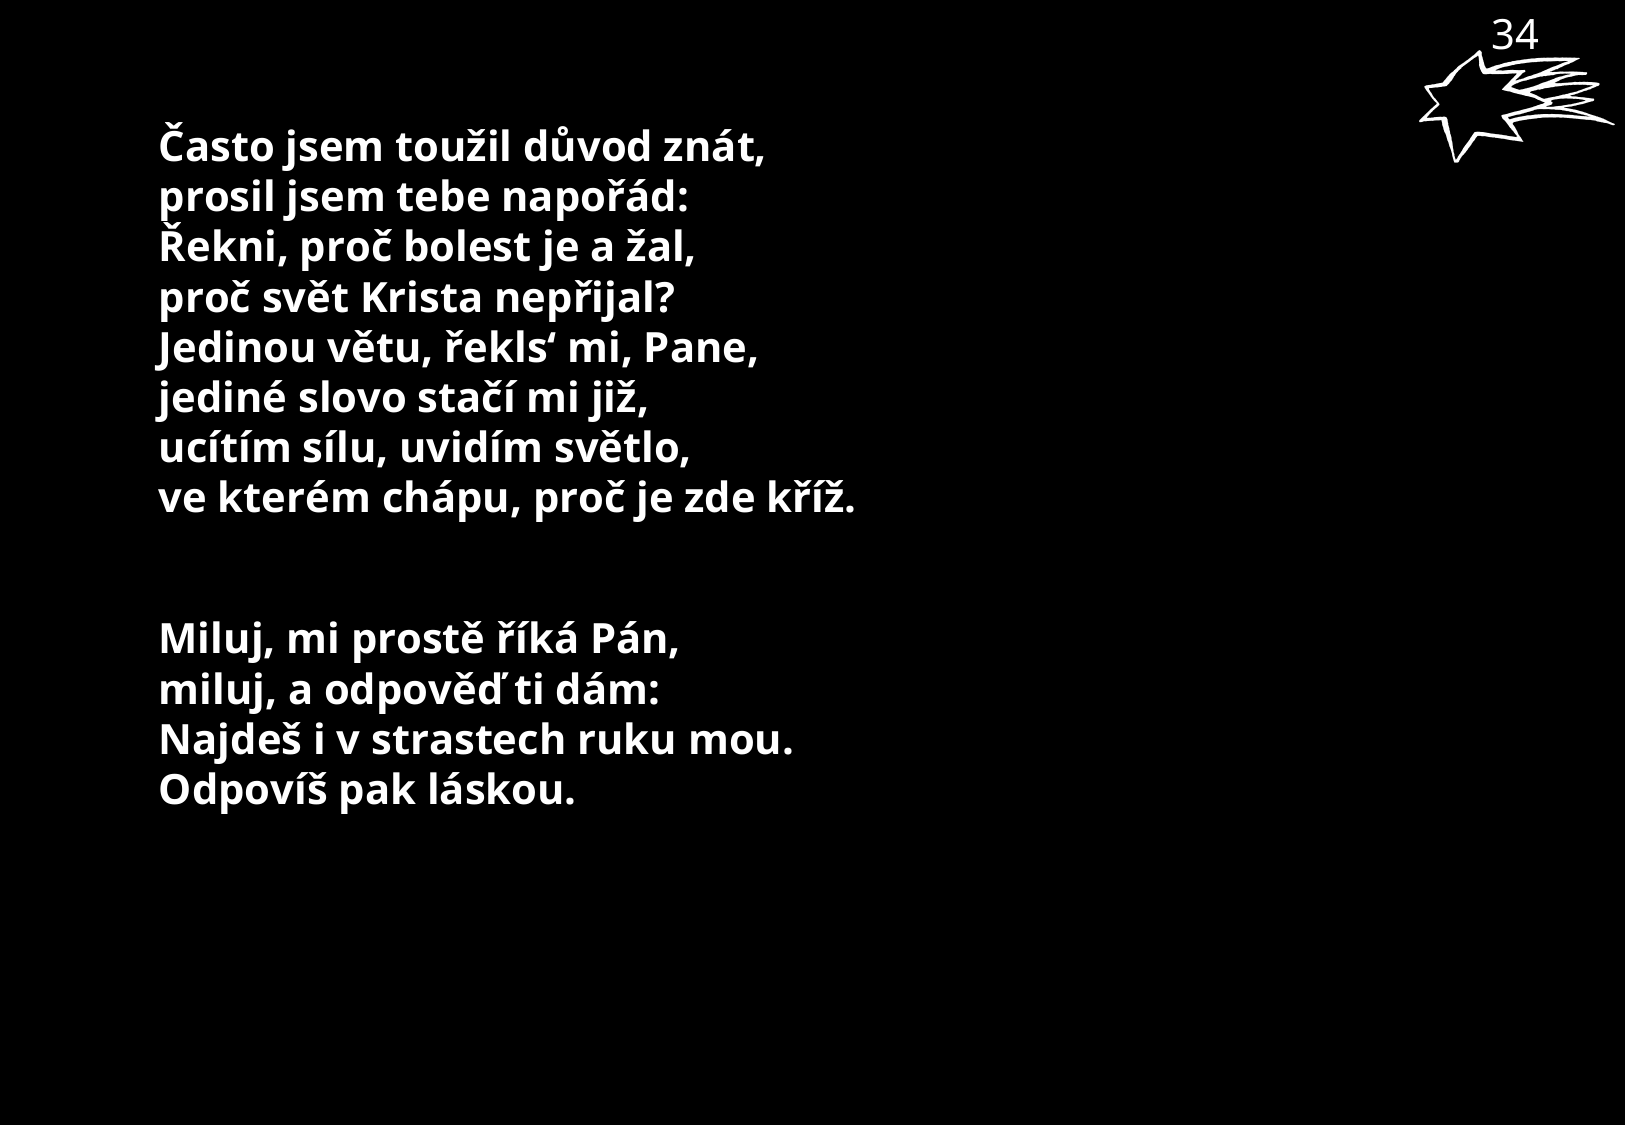

34
# Často jsem toužil důvod znát, prosil jsem tebe napořád: Řekni, proč bolest je a žal, proč svět Krista nepřijal? Jedinou větu, řekls‘ mi, Pane, jediné slovo stačí mi již, ucítím sílu, uvidím světlo, ve kterém chápu, proč je zde kříž.
	Miluj, mi prostě říká Pán,
miluj, a odpověď ti dám:
Najdeš i v strastech ruku mou.
Odpovíš pak láskou.